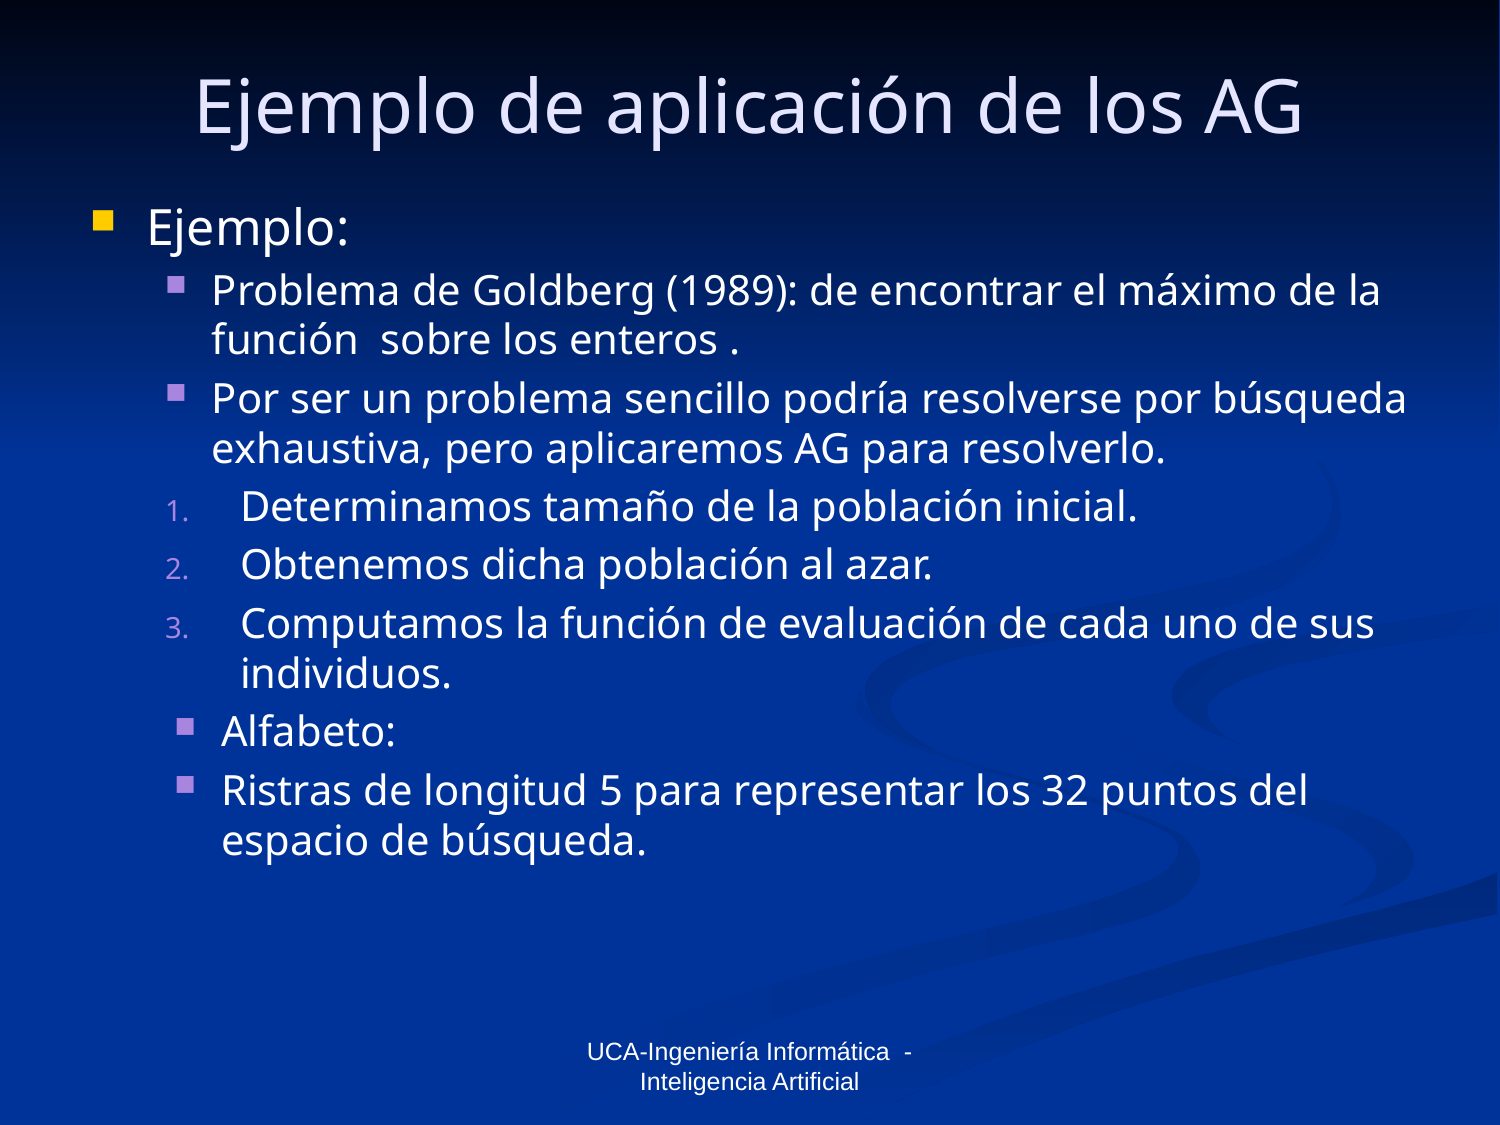

# Ejemplo de aplicación de los AG
Ejemplo:
Problema de Goldberg (1989): de encontrar el máximo de la función sobre los enteros .
Por ser un problema sencillo podría resolverse por búsqueda exhaustiva, pero aplicaremos AG para resolverlo.
Determinamos tamaño de la población inicial.
Obtenemos dicha población al azar.
Computamos la función de evaluación de cada uno de sus individuos.
Alfabeto:
Ristras de longitud 5 para representar los 32 puntos del espacio de búsqueda.
UCA-Ingeniería Informática - Inteligencia Artificial